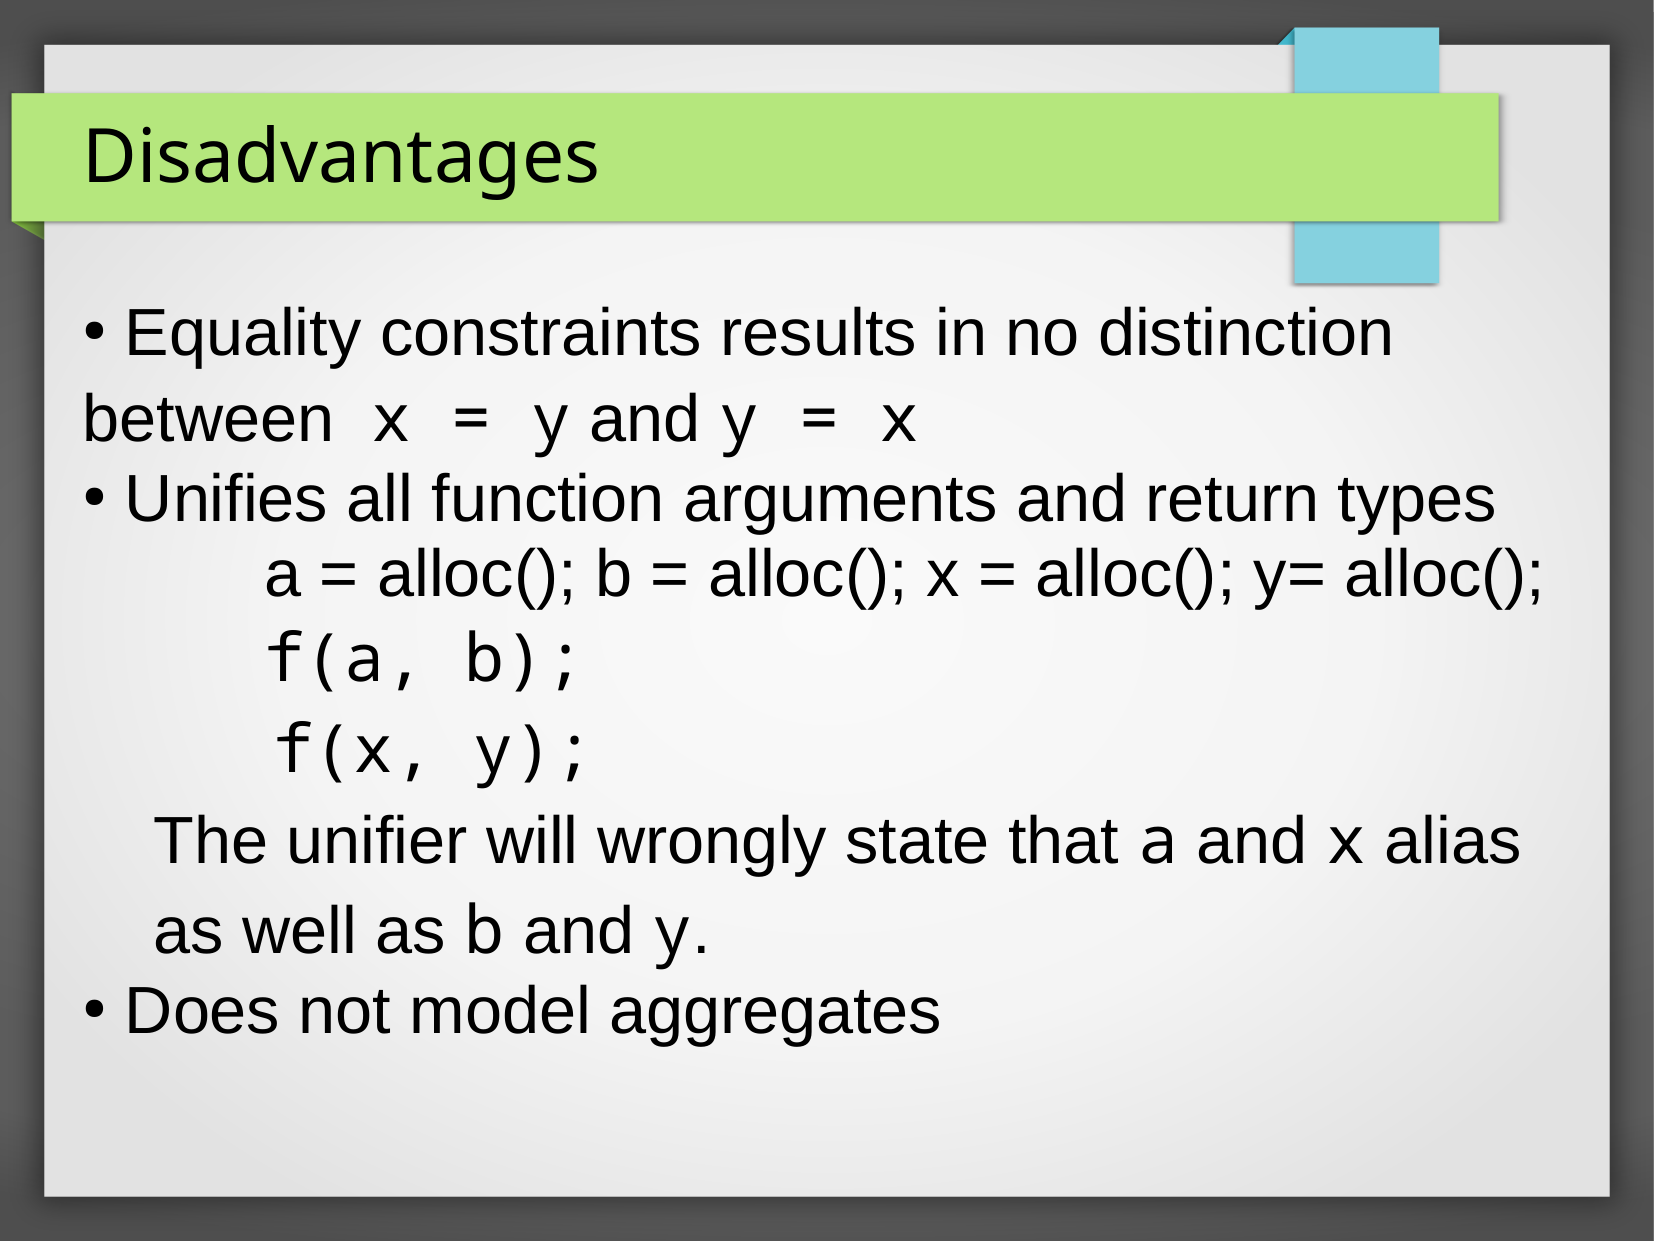

# Disadvantages
 Equality constraints results in no distinction between x = y and y = x
 Unifies all function arguments and return types
 a = alloc(); b = alloc(); x = alloc(); y= alloc();
 f(a, b);
 f(x, y);
The unifier will wrongly state that a and x alias as well as b and y.
 Does not model aggregates